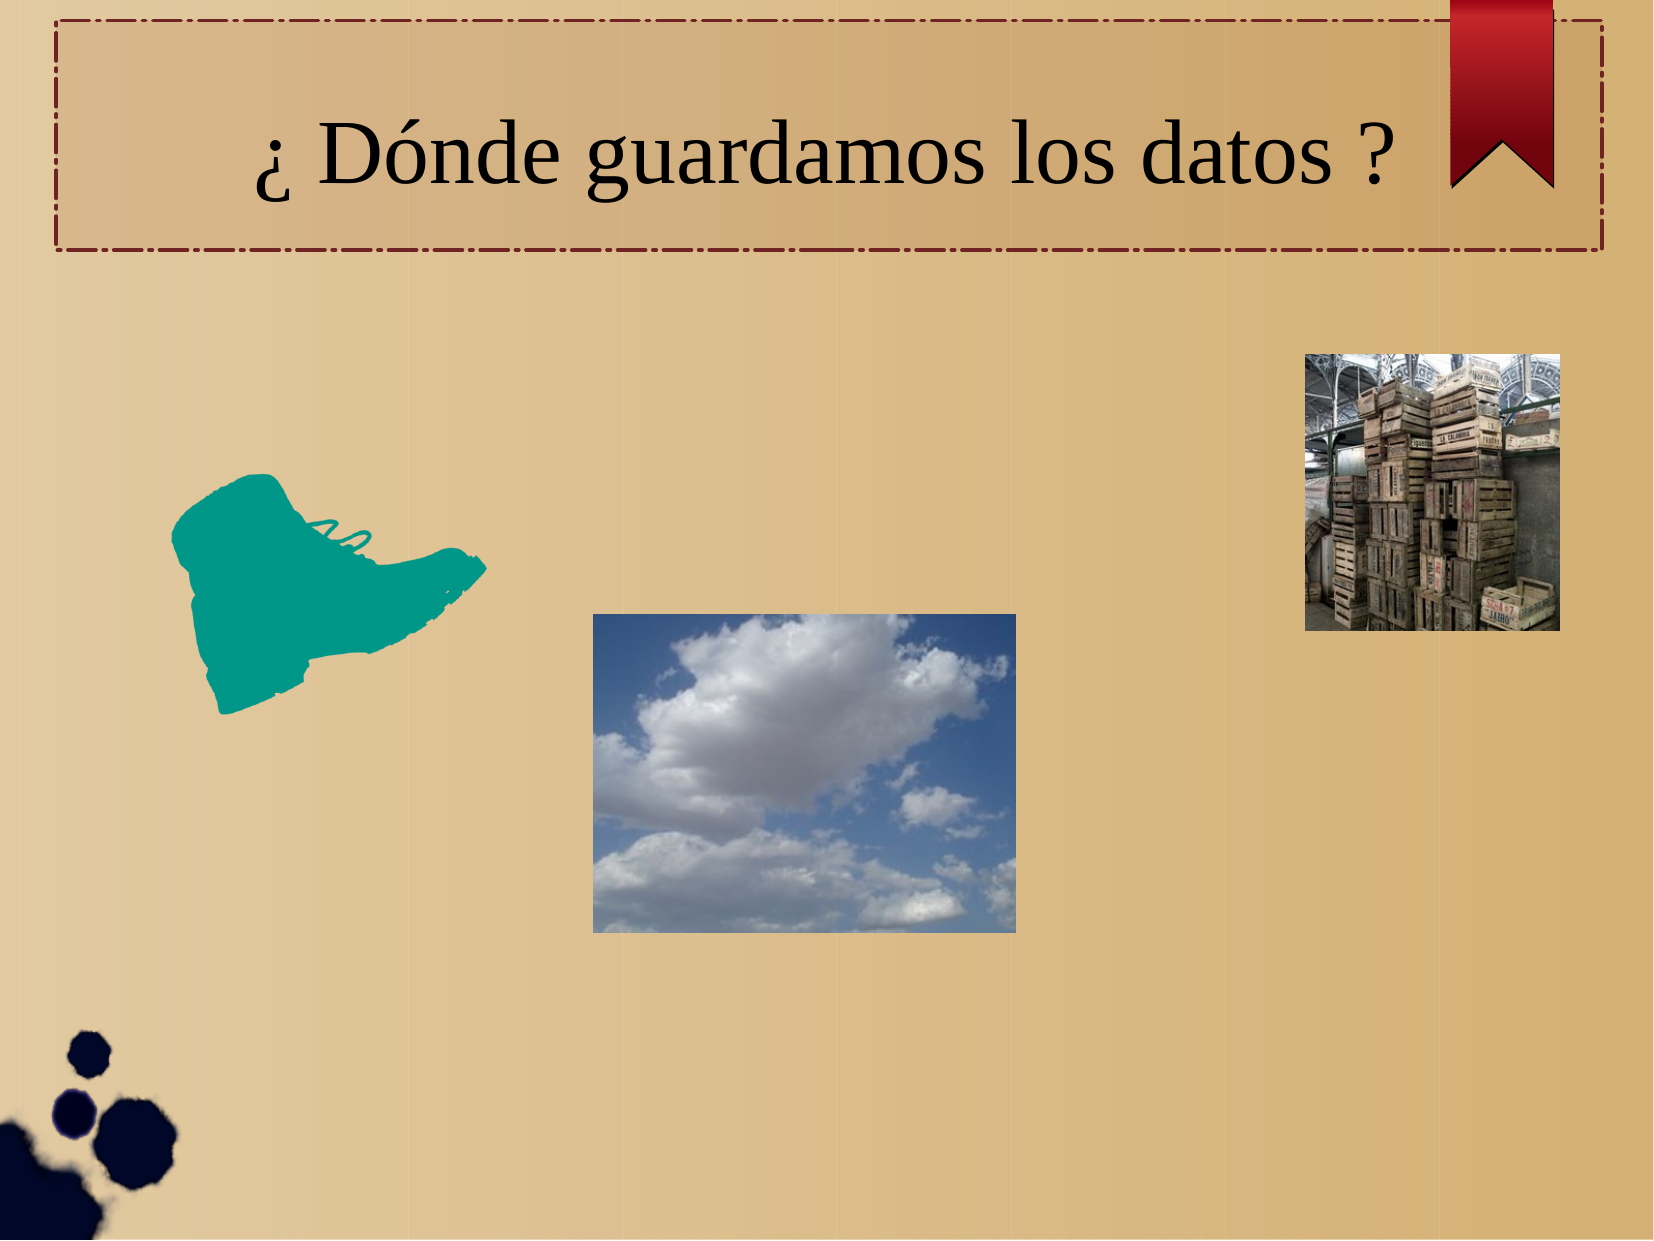

# ¿ Dónde guardamos los datos ?